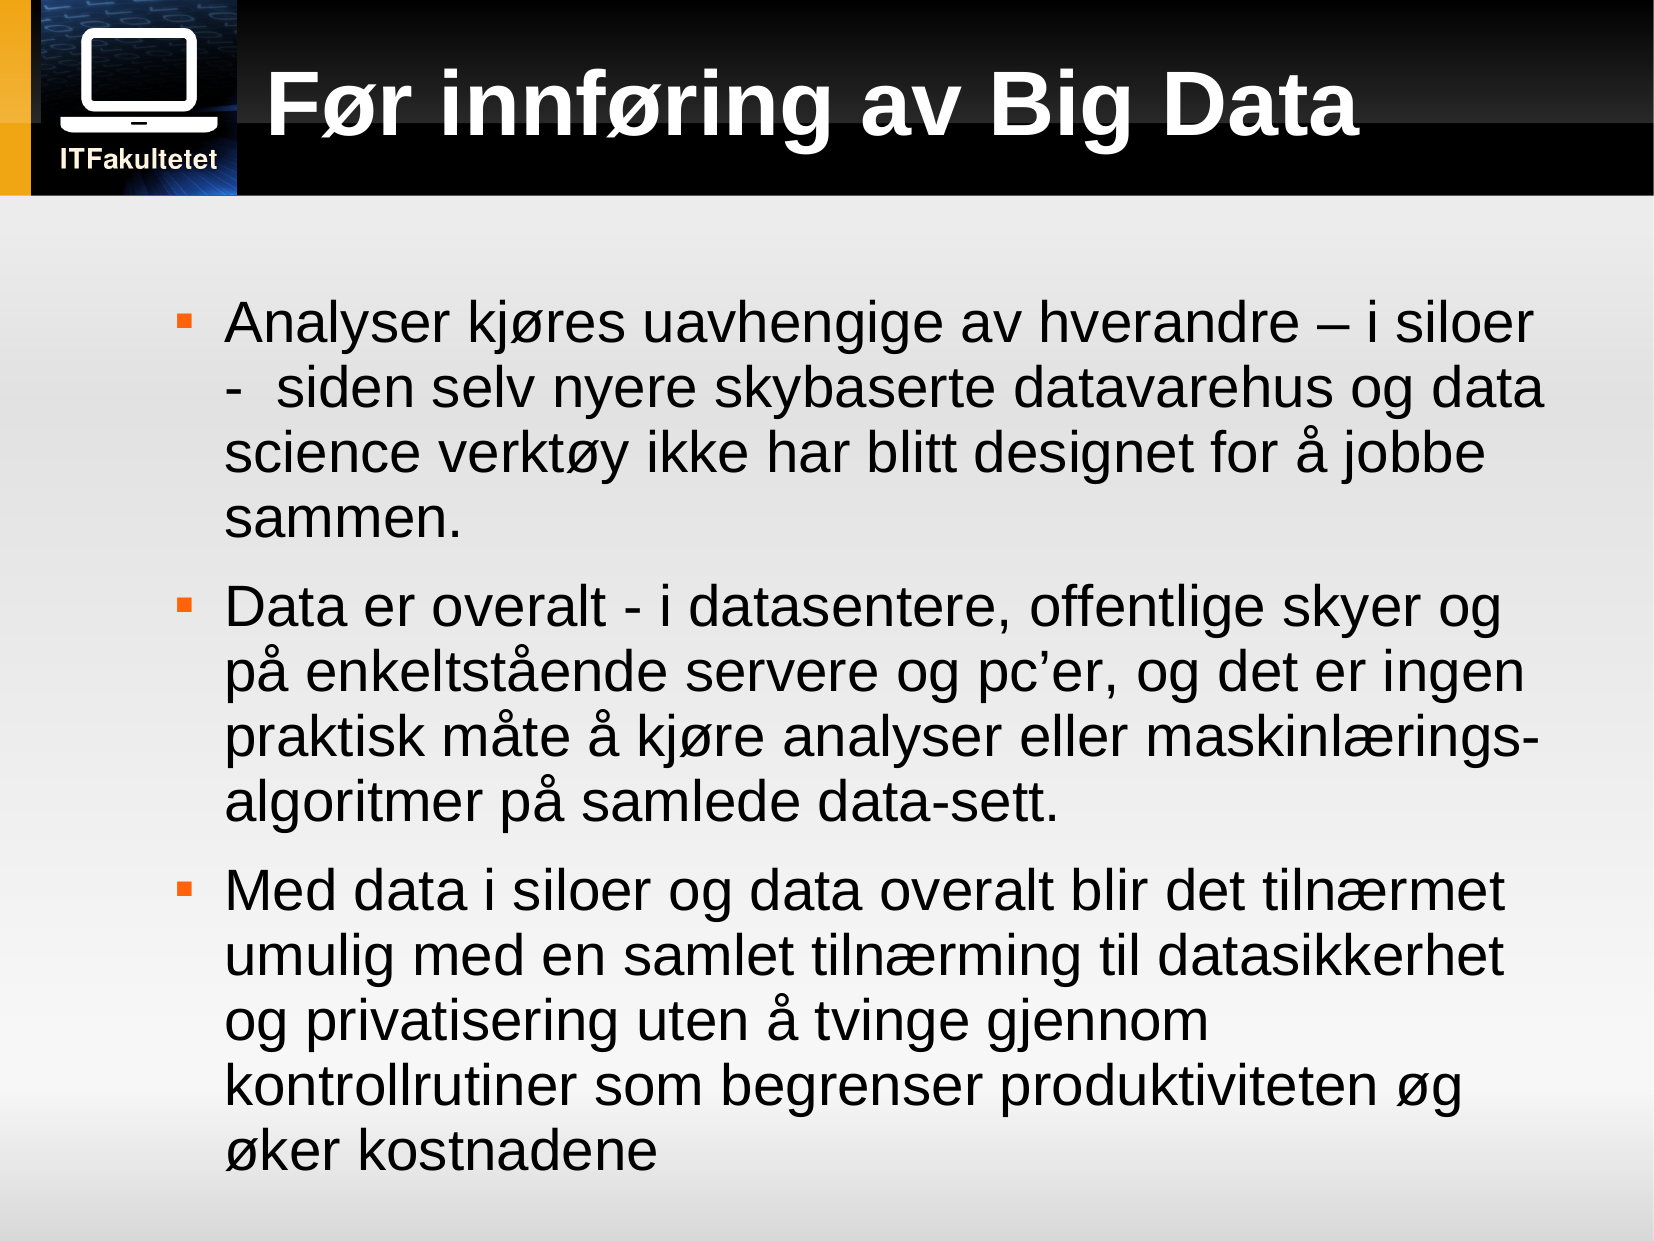

# Før innføring av Big Data
Analyser kjøres uavhengige av hverandre – i siloer - siden selv nyere skybaserte datavarehus og data science verktøy ikke har blitt designet for å jobbe sammen.
Data er overalt - i datasentere, offentlige skyer og på enkeltstående servere og pc’er, og det er ingen praktisk måte å kjøre analyser eller maskinlærings-algoritmer på samlede data-sett.
Med data i siloer og data overalt blir det tilnærmet umulig med en samlet tilnærming til datasikkerhet og privatisering uten å tvinge gjennom kontrollrutiner som begrenser produktiviteten øg øker kostnadene